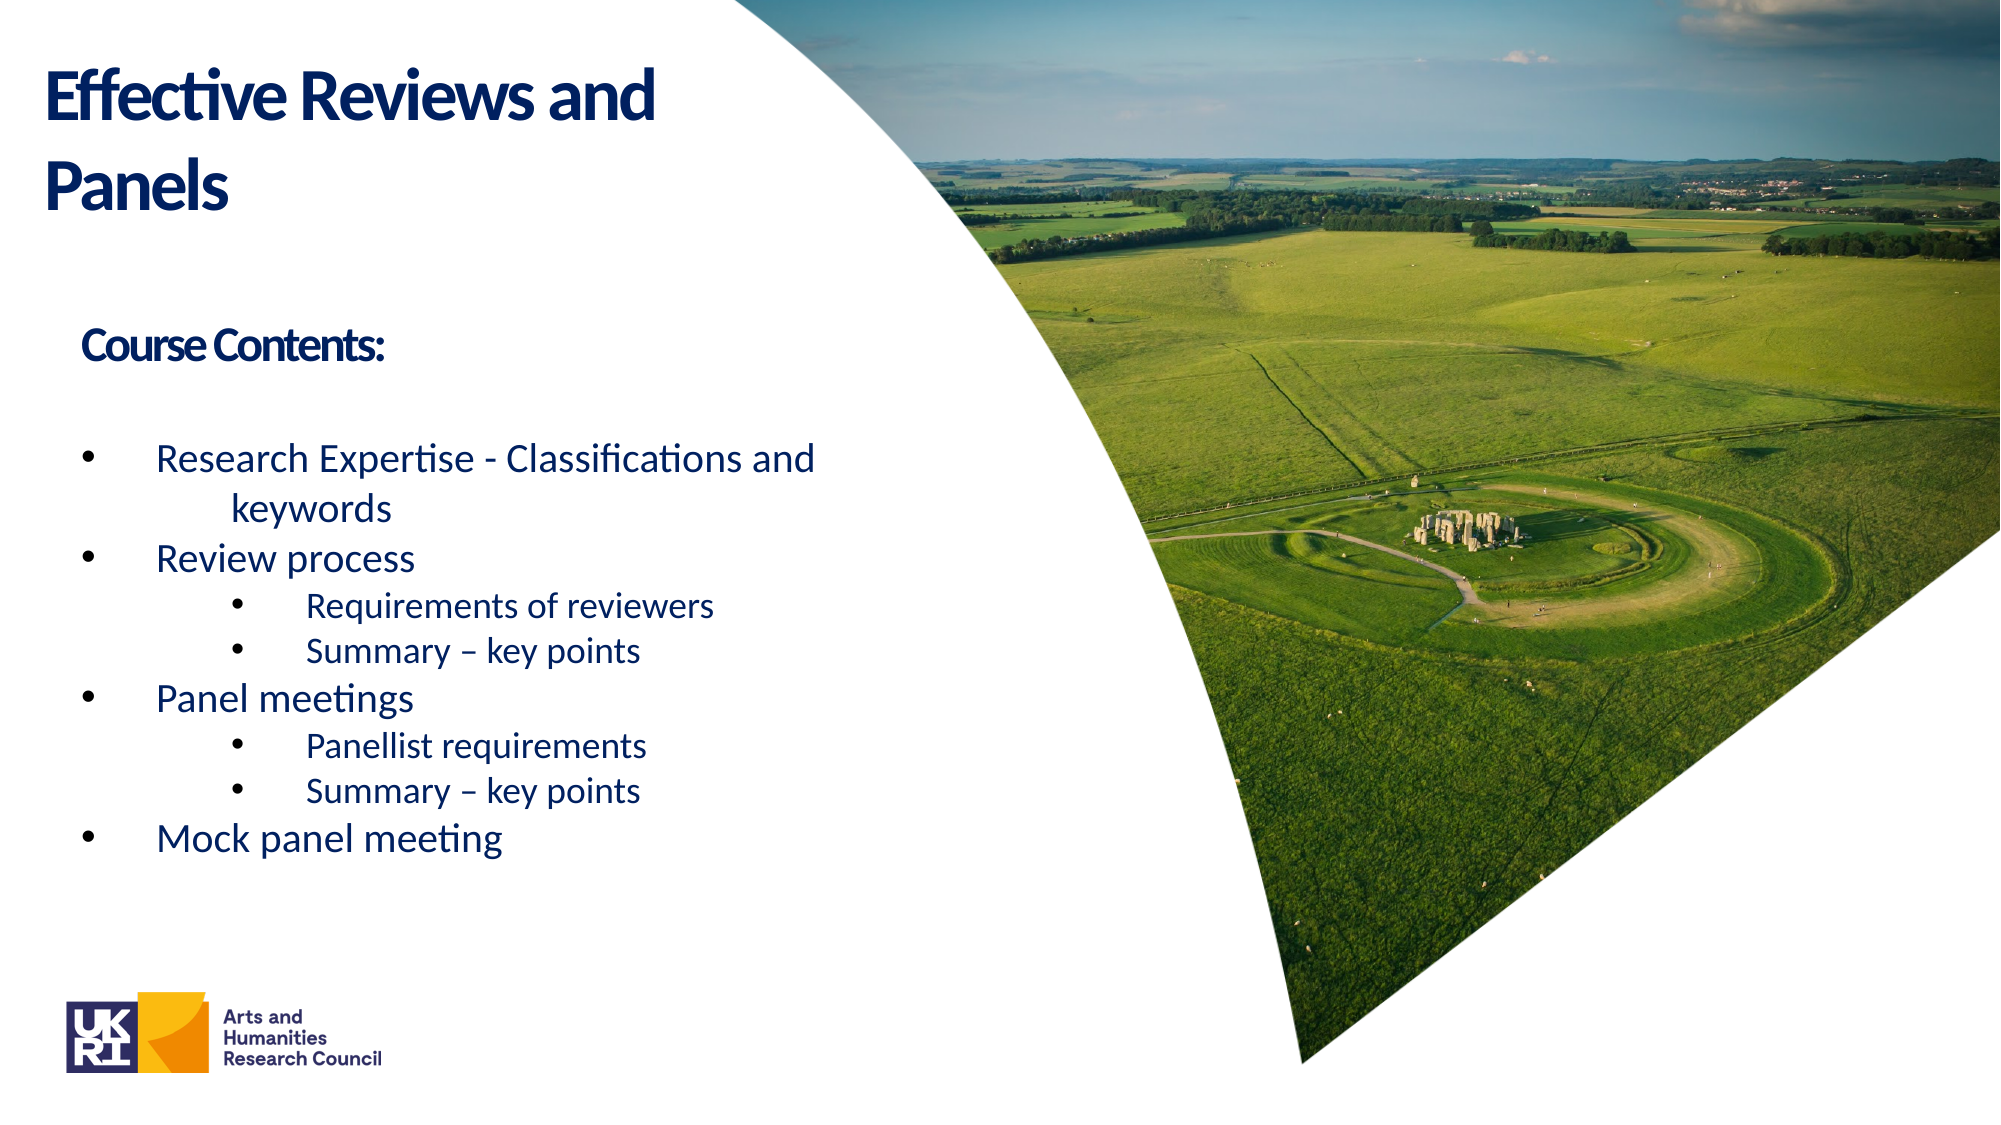

Effective Reviews and
Panels
Course Contents:
Research Expertise - Classifications and keywords
Review process
Requirements of reviewers
Summary – key points
Panel meetings
Panellist requirements
Summary – key points
Mock panel meeting